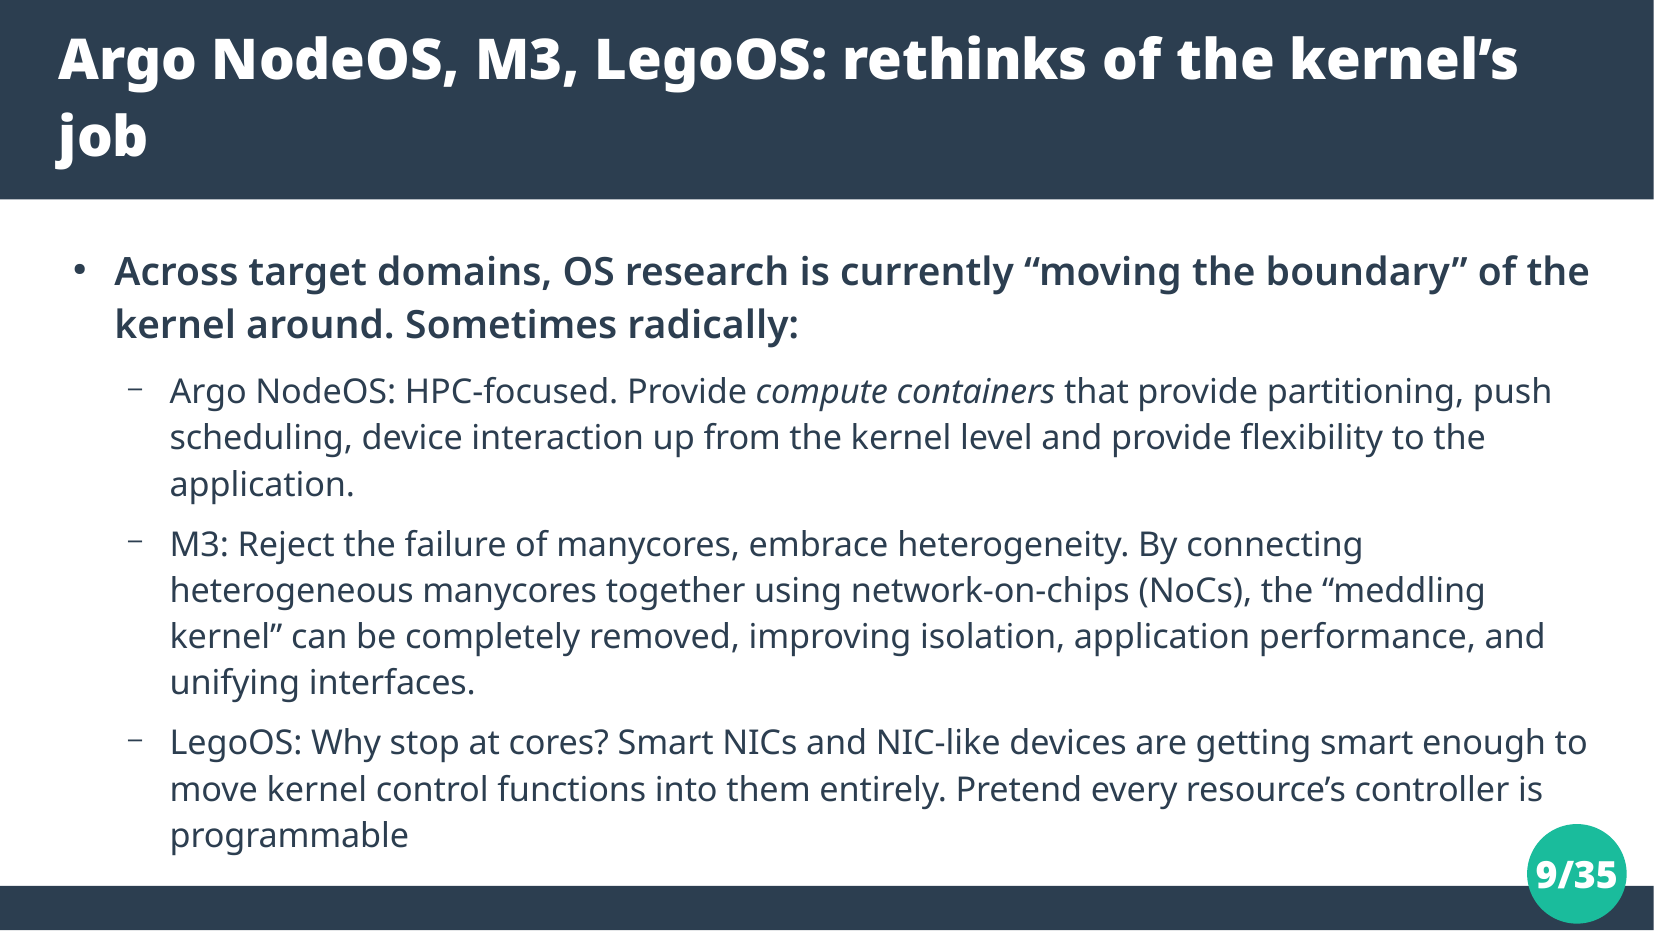

# Argo NodeOS, M3, LegoOS: rethinks of the kernel’s job
Across target domains, OS research is currently “moving the boundary” of the kernel around. Sometimes radically:
Argo NodeOS: HPC-focused. Provide compute containers that provide partitioning, push scheduling, device interaction up from the kernel level and provide flexibility to the application.
M3: Reject the failure of manycores, embrace heterogeneity. By connecting heterogeneous manycores together using network-on-chips (NoCs), the “meddling kernel” can be completely removed, improving isolation, application performance, and unifying interfaces.
LegoOS: Why stop at cores? Smart NICs and NIC-like devices are getting smart enough to move kernel control functions into them entirely. Pretend every resource’s controller is programmable